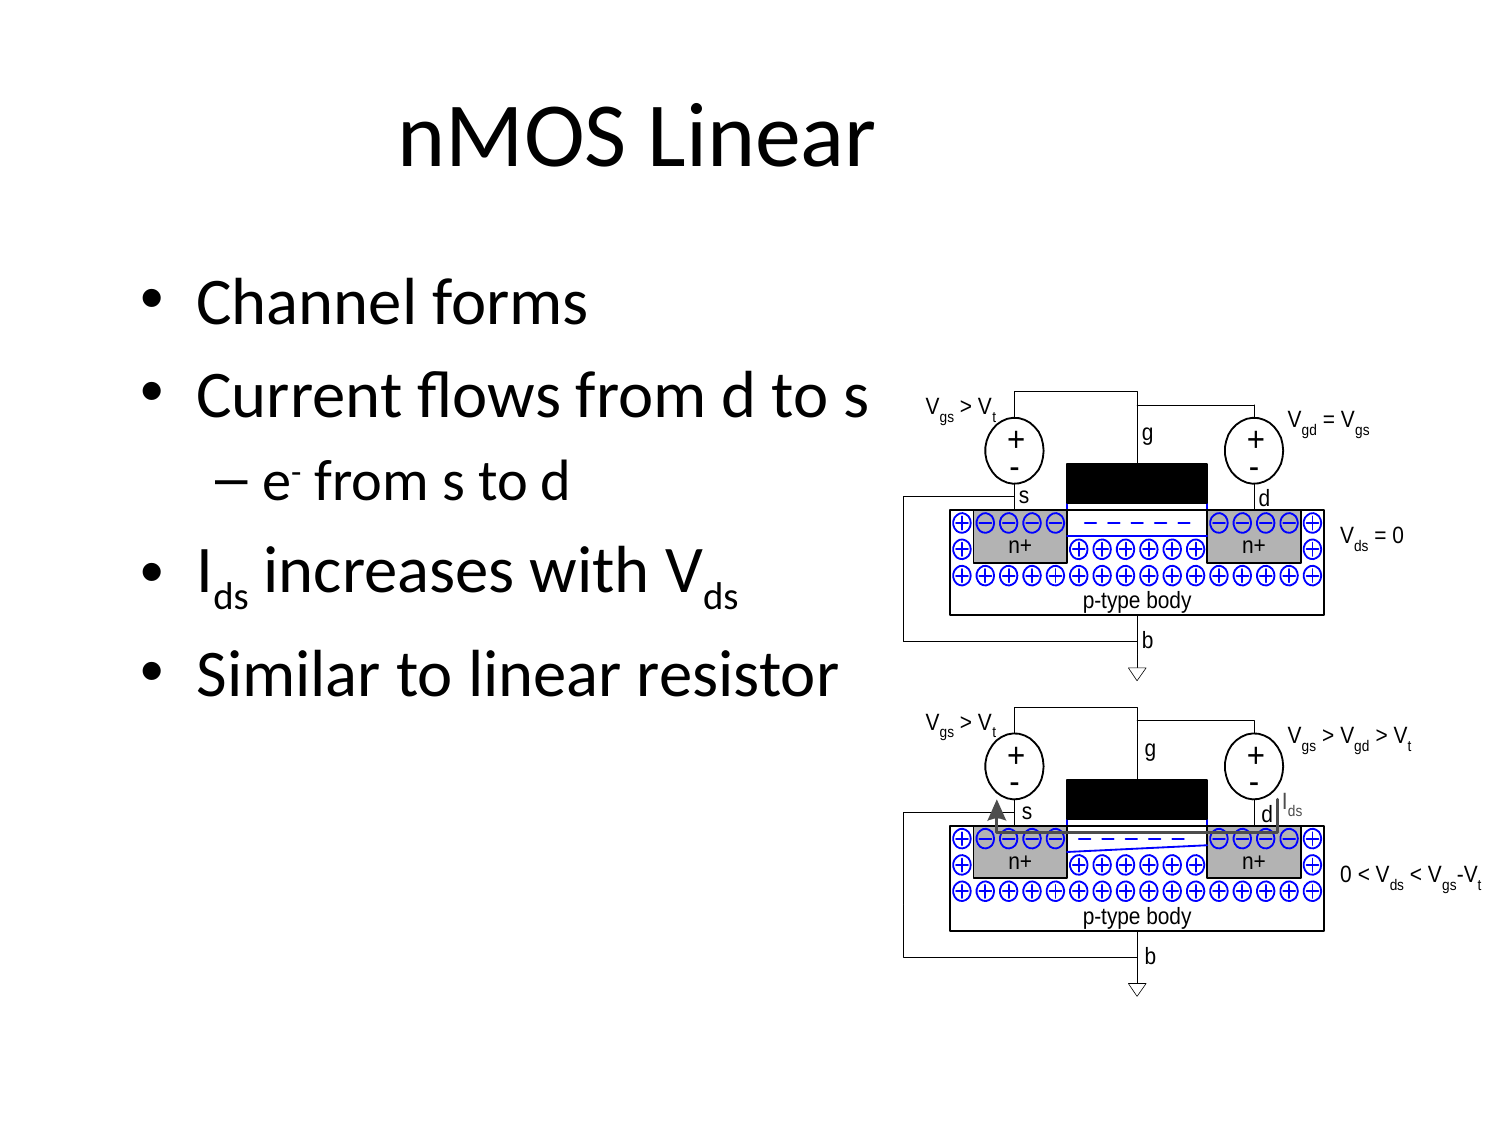

# nMOS Linear
Channel forms
Current flows from d to s
e- from s to d
Ids increases with Vds
Similar to linear resistor